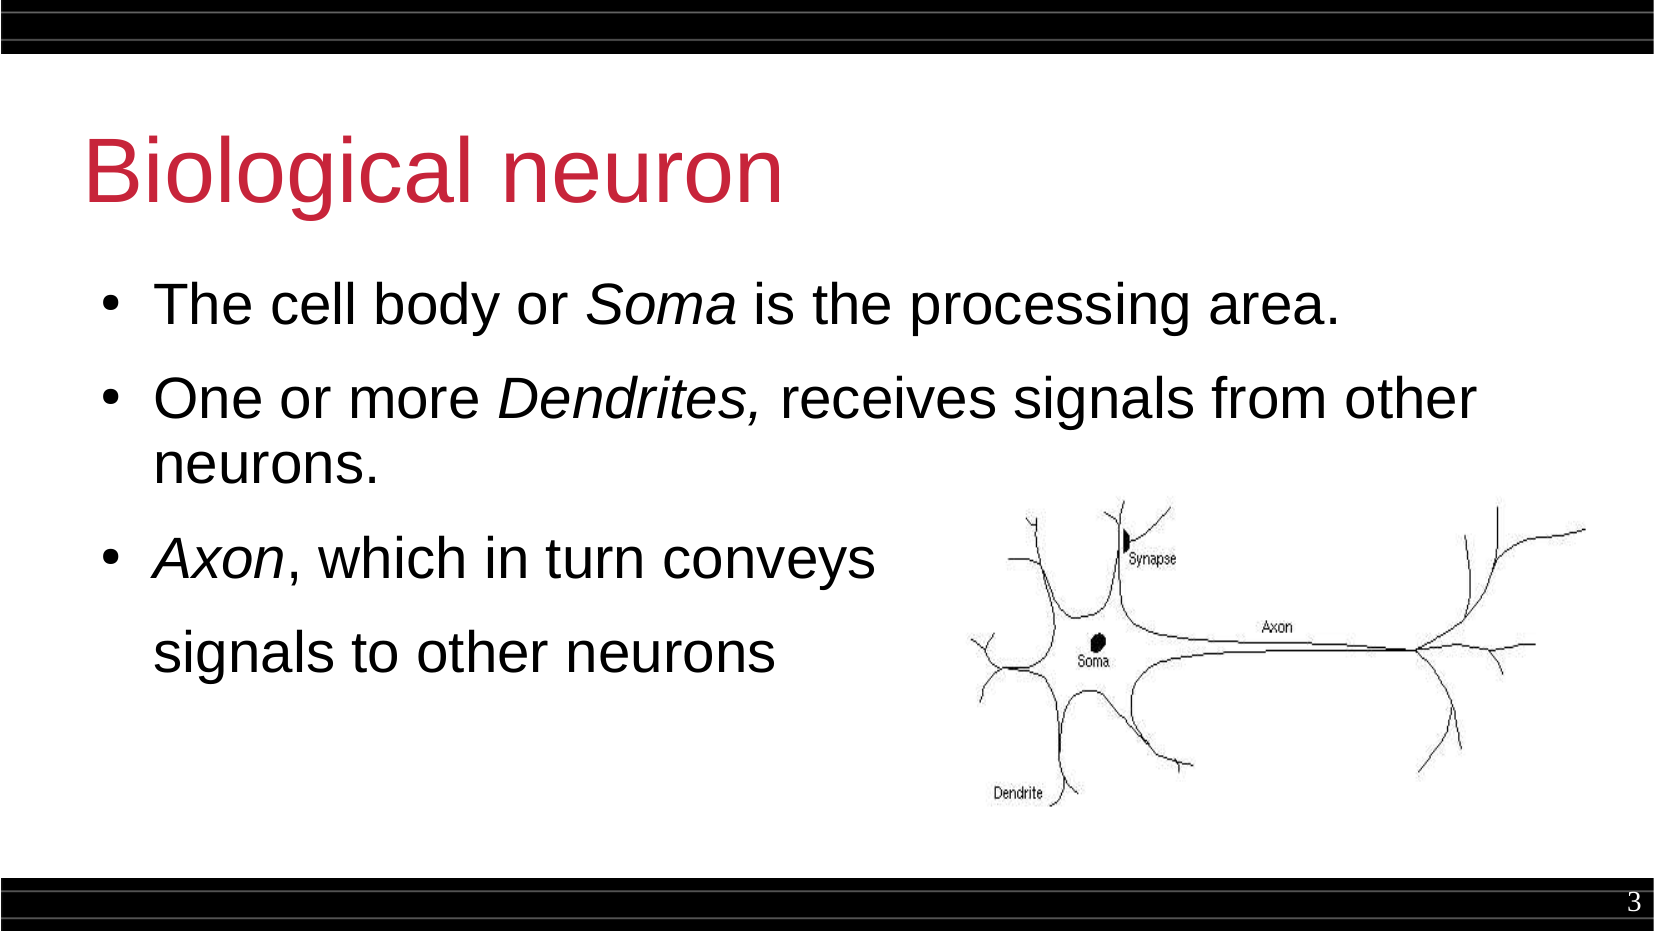

# Biological neuron
The cell body or Soma is the processing area.
One or more Dendrites, receives signals from other neurons.
Axon, which in turn conveys
signals to other neurons